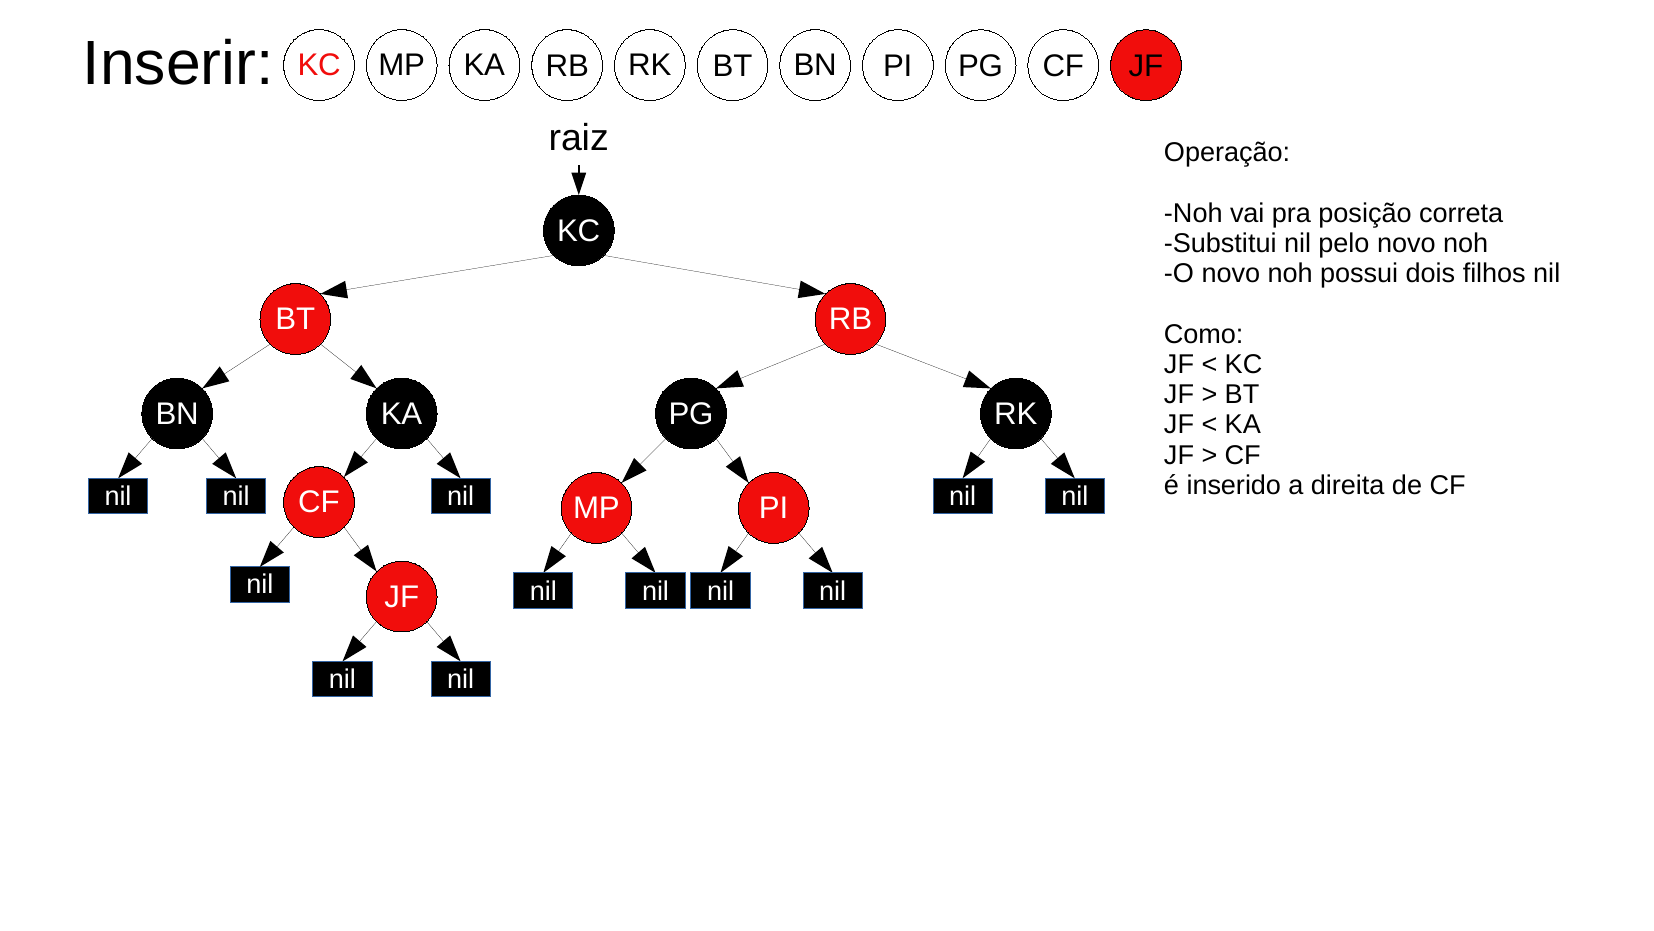

# Inserir:
KC
KC
MP
LAT
KA
LAT
RK
BN
RB
BT
PI
CF
PG
JF
raiz
Operação:
-Noh vai pra posição correta
-Substitui nil pelo novo noh
-O novo noh possui dois filhos nil
Como:
JF < KC
JF > BT
JF < KA
JF > CF
é inserido a direita de CF
KC
BT
RB
BN
KA
PG
RK
CF
MP
PI
nil
nil
nil
nil
nil
JF
nil
nil
nil
nil
nil
nil
nil